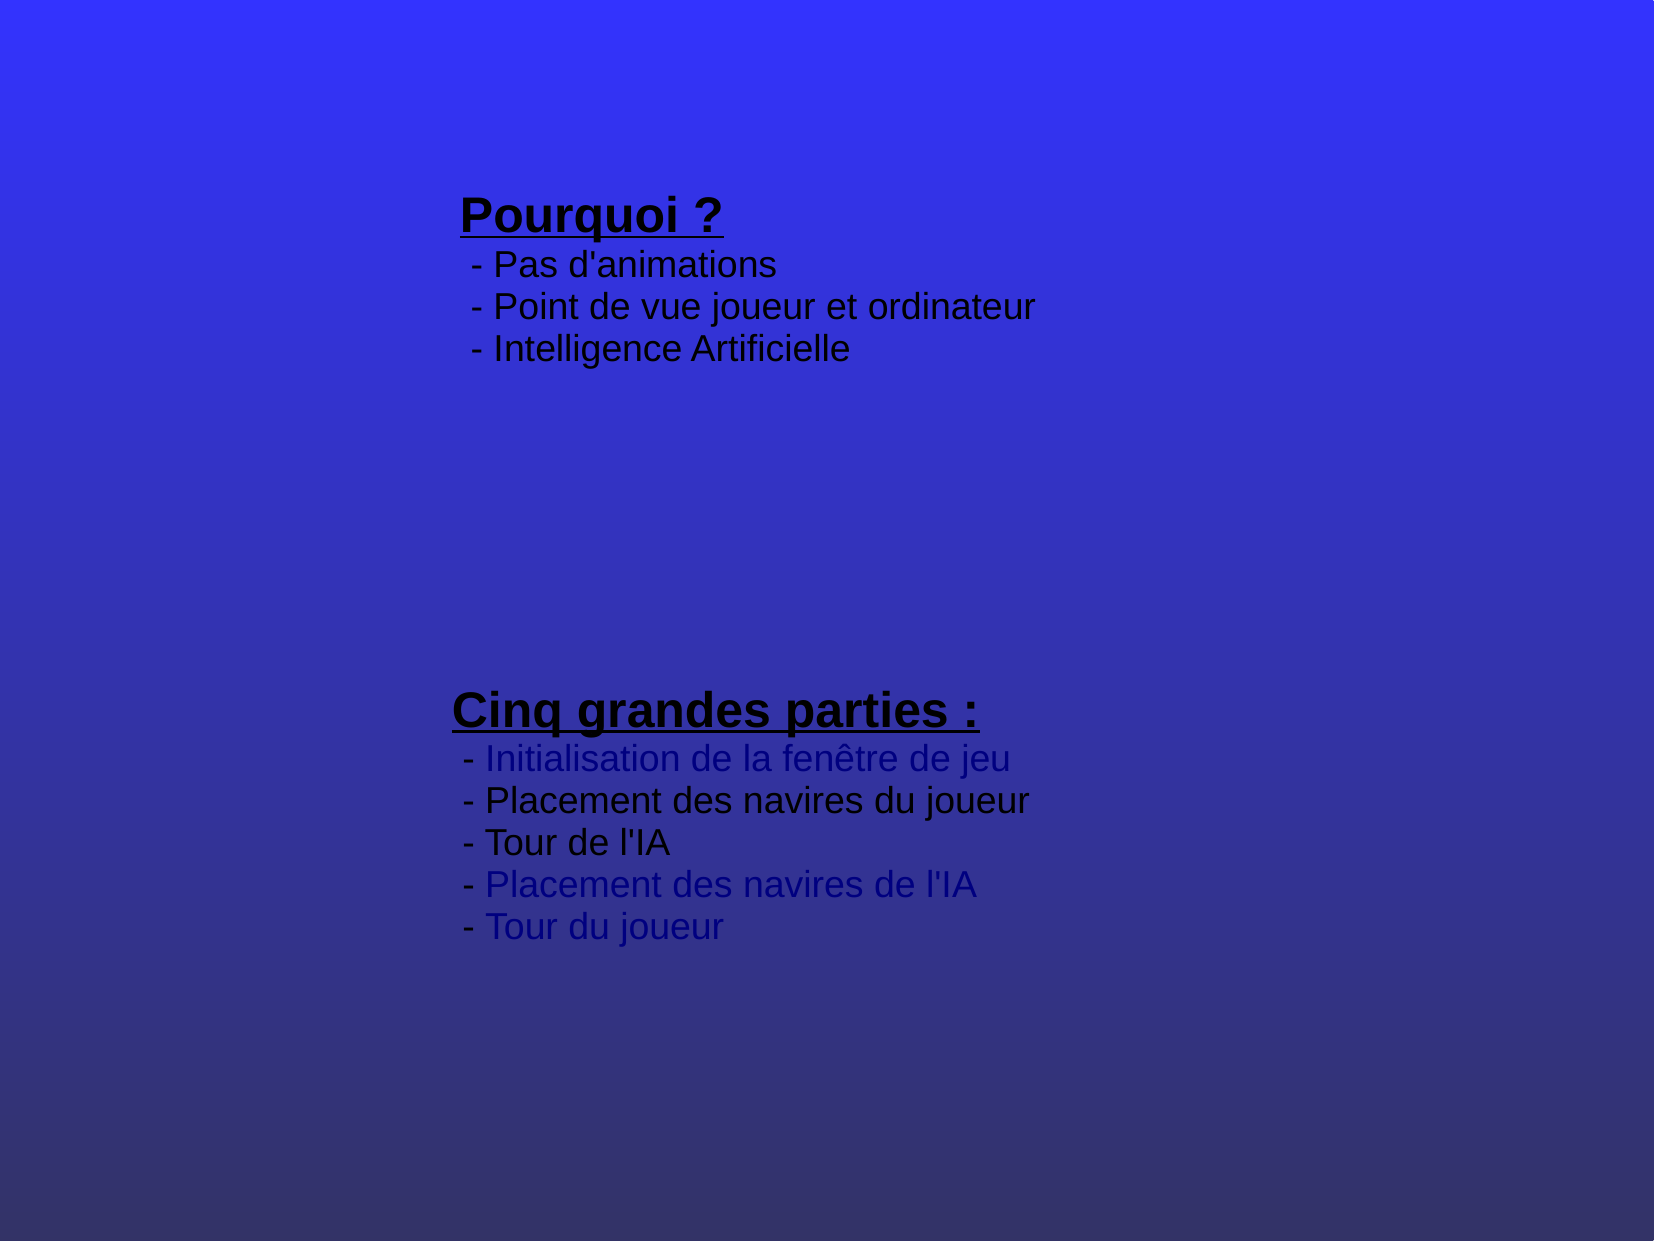

Pourquoi ?
 - Pas d'animations
 - Point de vue joueur et ordinateur
 - Intelligence Artificielle
Cinq grandes parties :
 - Initialisation de la fenêtre de jeu
 - Placement des navires du joueur
 - Tour de l'IA
 - Placement des navires de l'IA
 - Tour du joueur